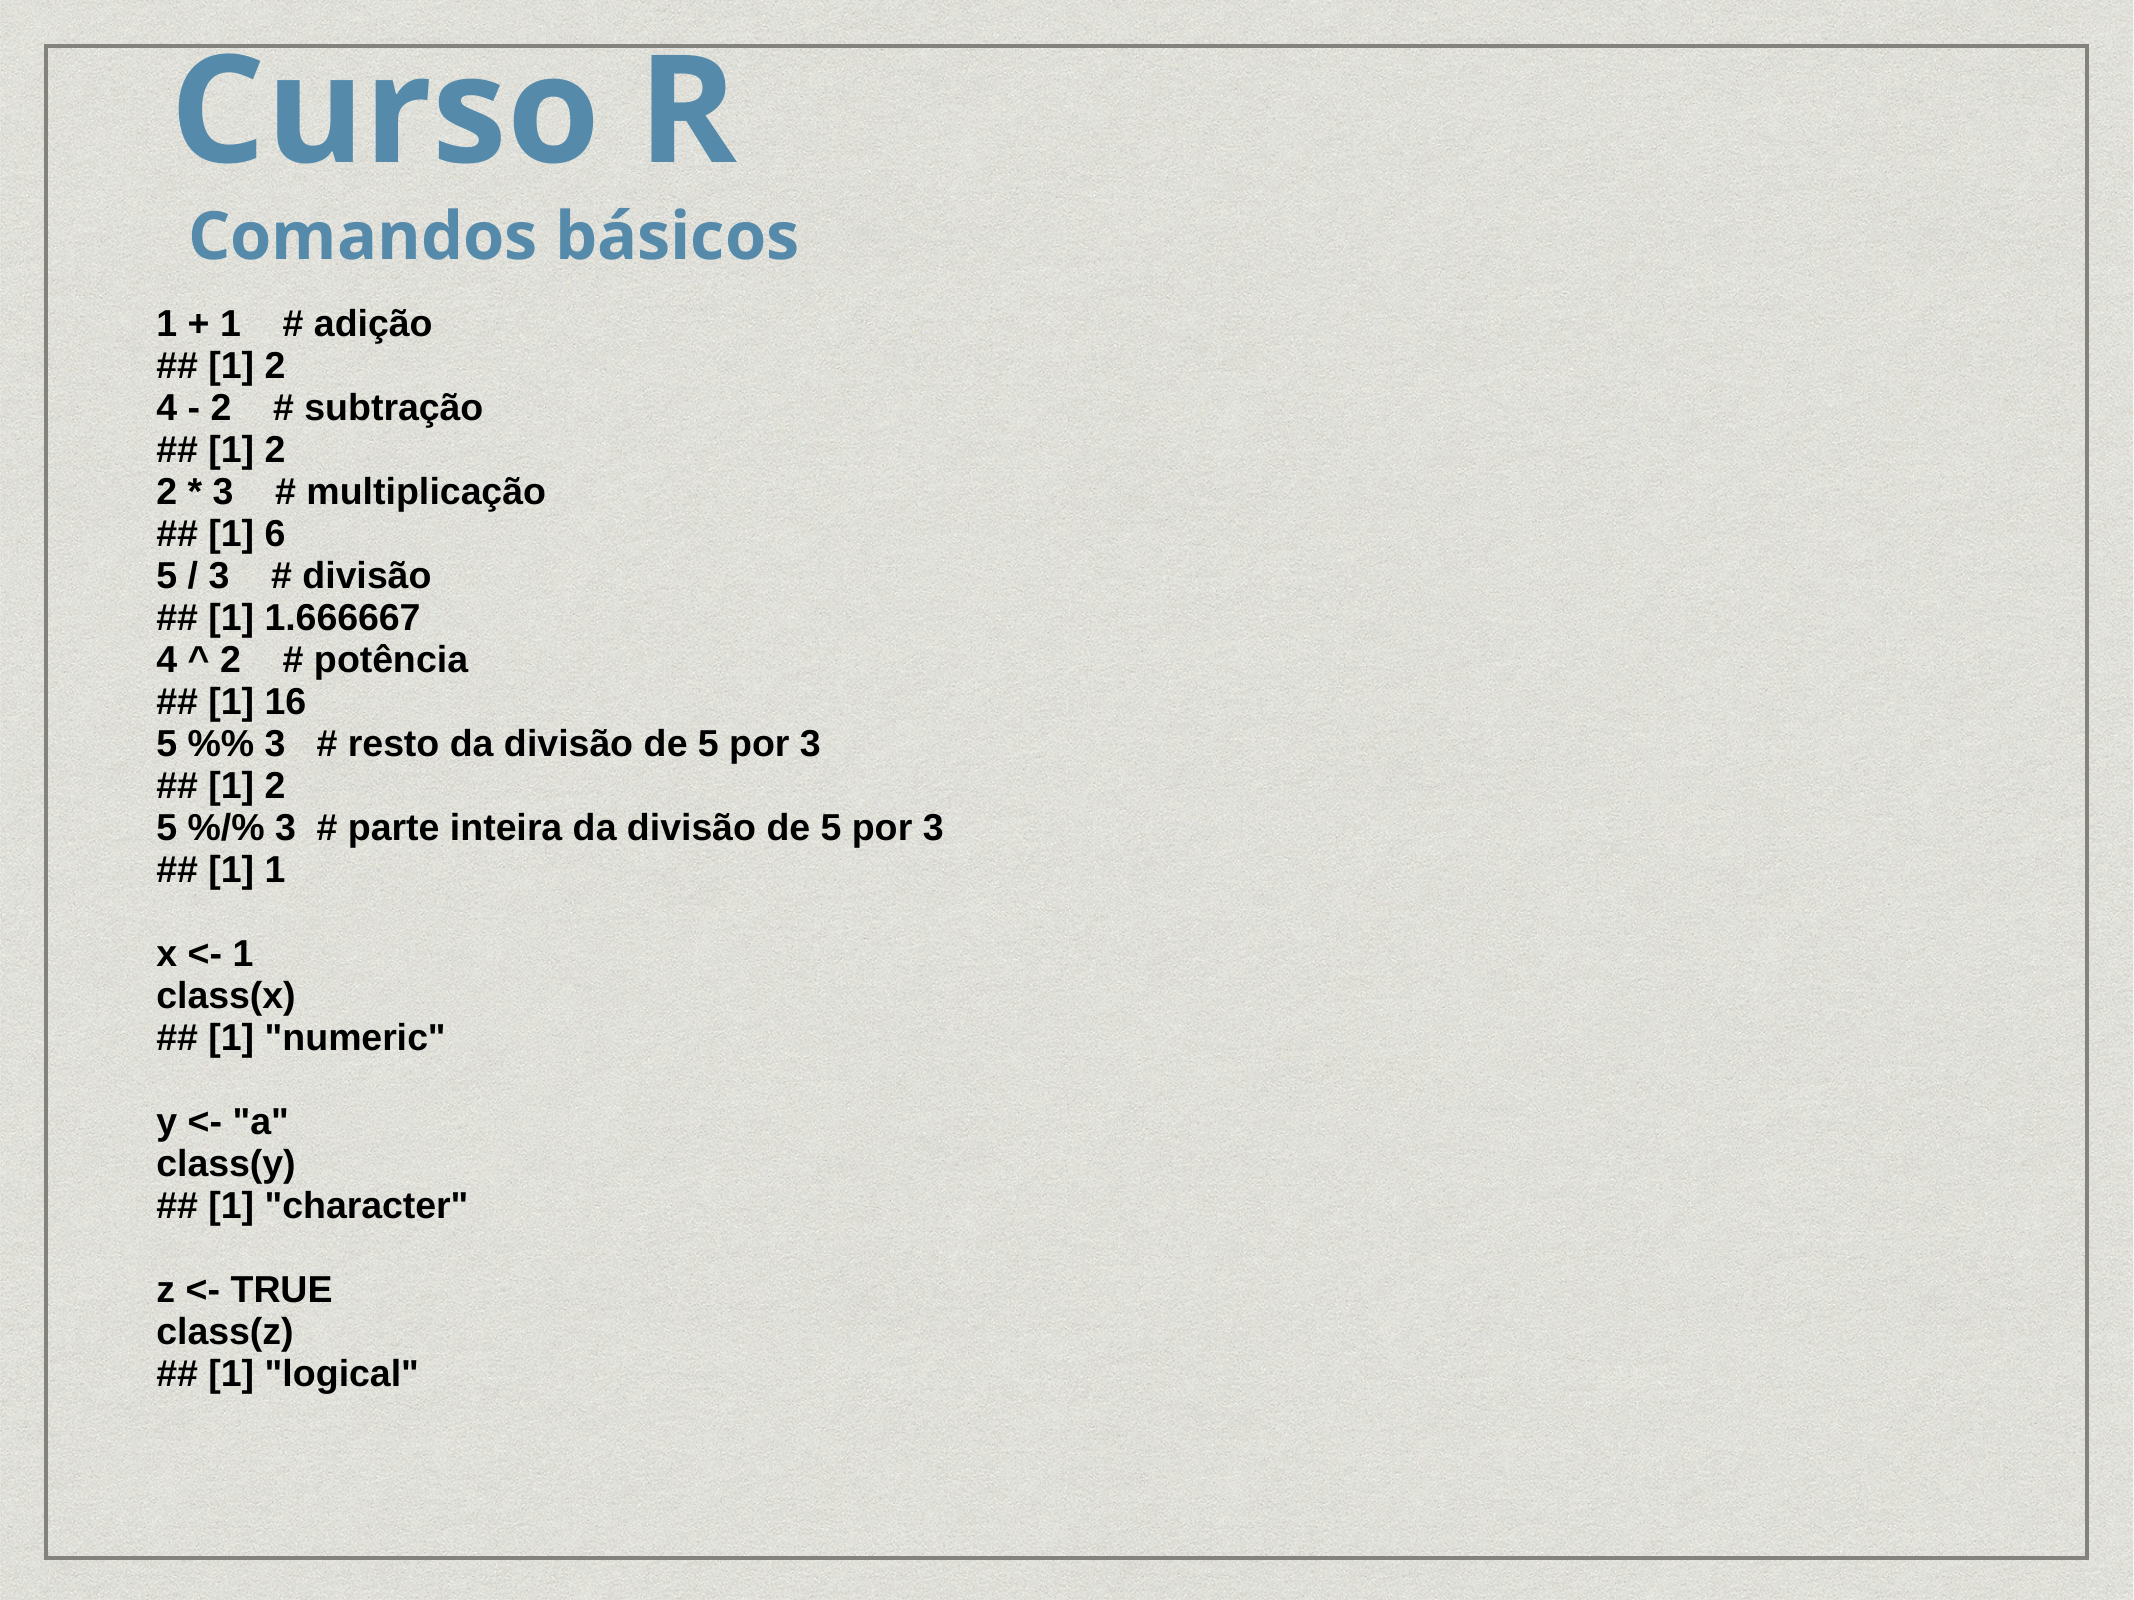

# Curso R Comandos básicos
1 + 1 # adição
## [1] 2
4 - 2 # subtração
## [1] 2
2 * 3 # multiplicação
## [1] 6
5 / 3 # divisão
## [1] 1.666667
4 ^ 2 # potência
## [1] 16
5 %% 3 # resto da divisão de 5 por 3
## [1] 2
5 %/% 3 # parte inteira da divisão de 5 por 3
## [1] 1
x <- 1
class(x)
## [1] "numeric"
y <- "a"
class(y)
## [1] "character"
z <- TRUE
class(z)
## [1] "logical"